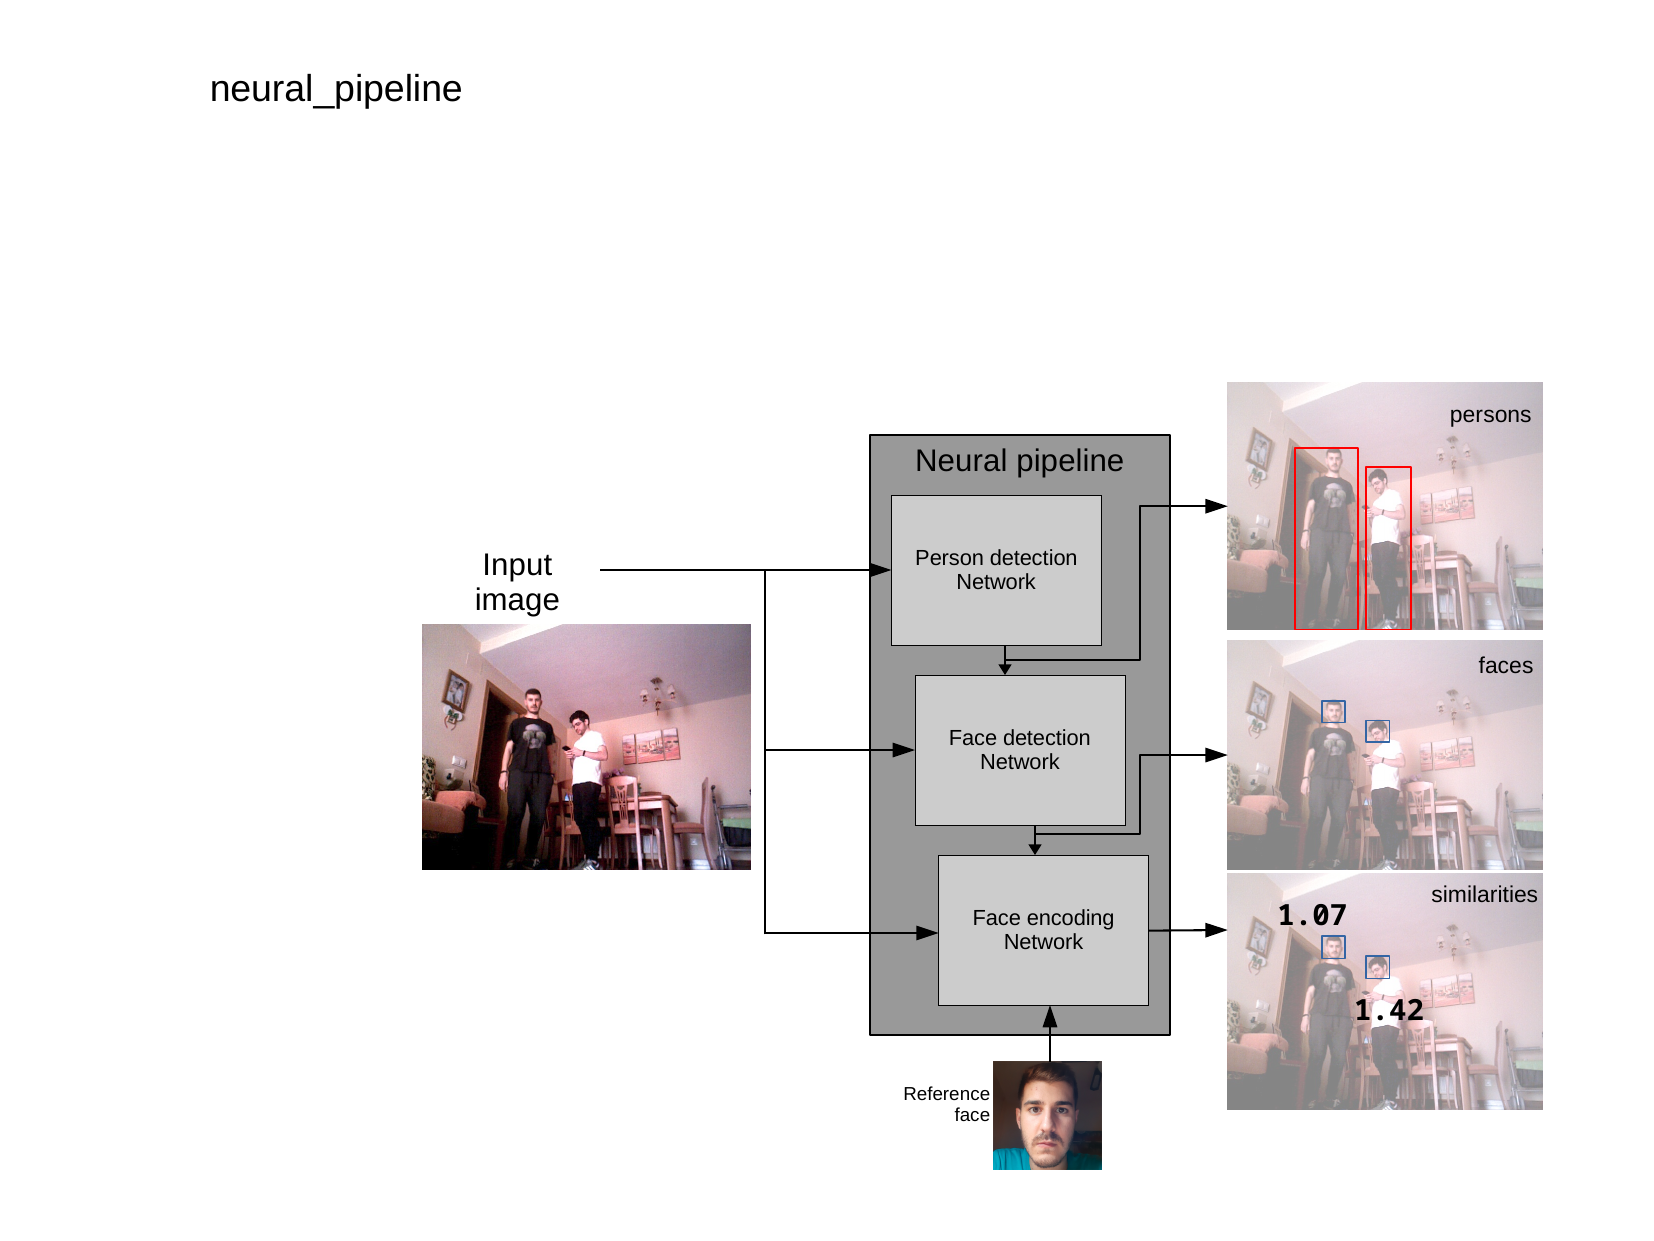

neural_pipeline
persons
Neural pipeline
Person detection
Network
Input
image
faces
Face detection
Network
Face encoding
Network
similarities
1.07
1.42
Reference face